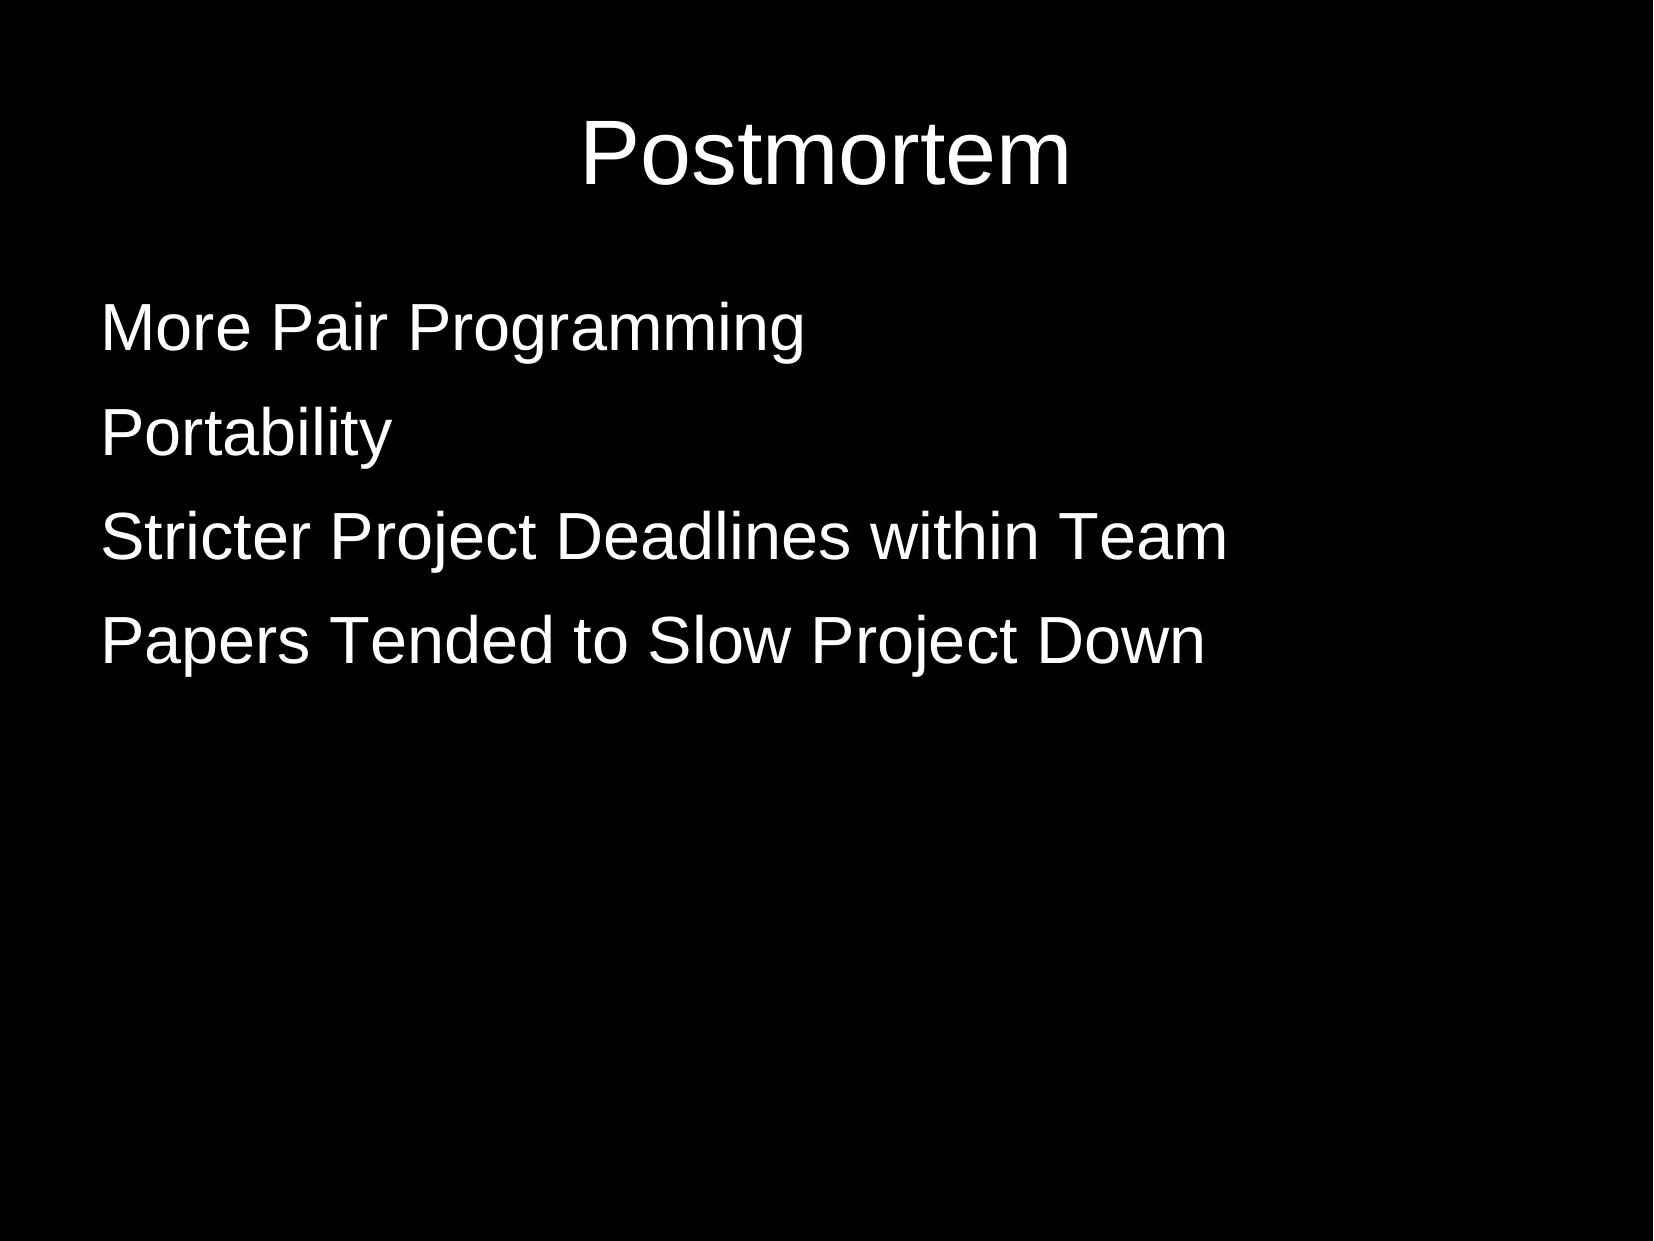

# Postmortem
More Pair Programming
Portability
Stricter Project Deadlines within Team
Papers Tended to Slow Project Down